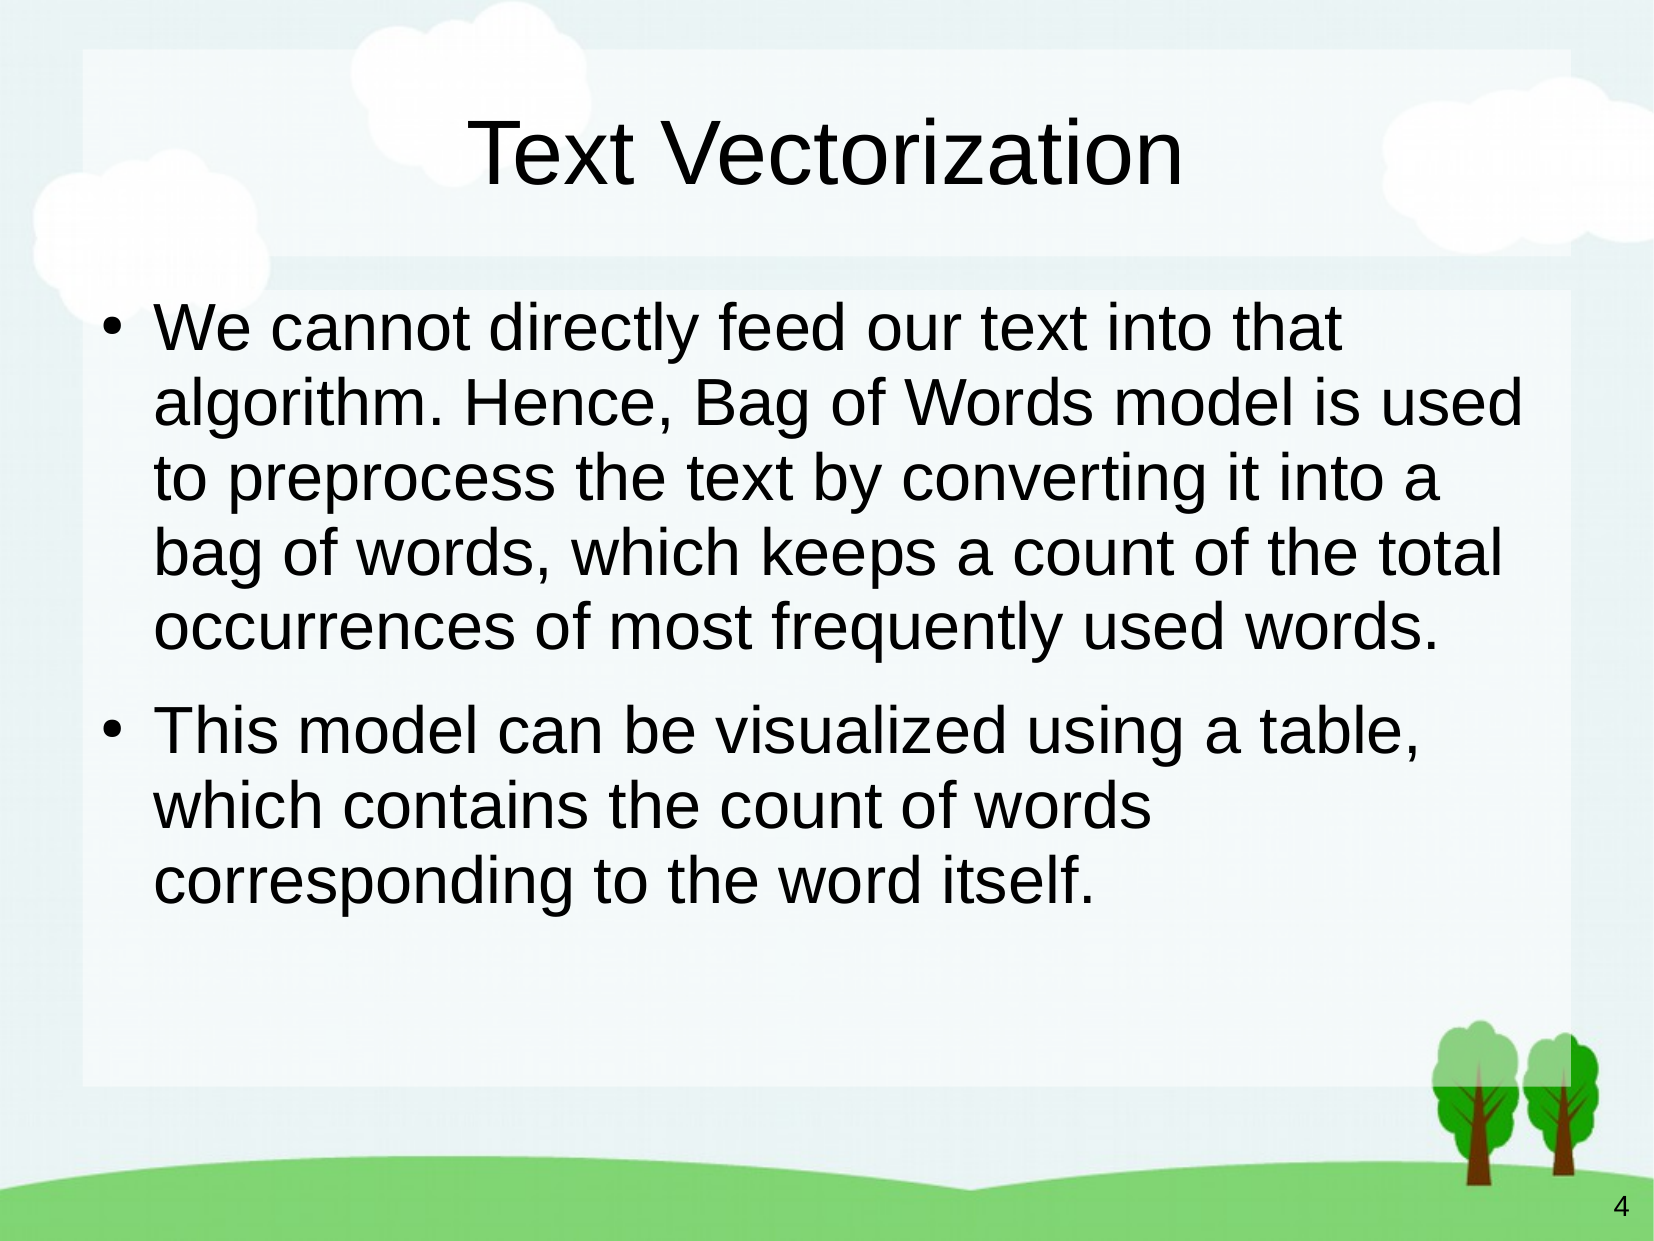

# Text Vectorization
We cannot directly feed our text into that algorithm. Hence, Bag of Words model is used to preprocess the text by converting it into a bag of words, which keeps a count of the total occurrences of most frequently used words.
This model can be visualized using a table, which contains the count of words corresponding to the word itself.
4